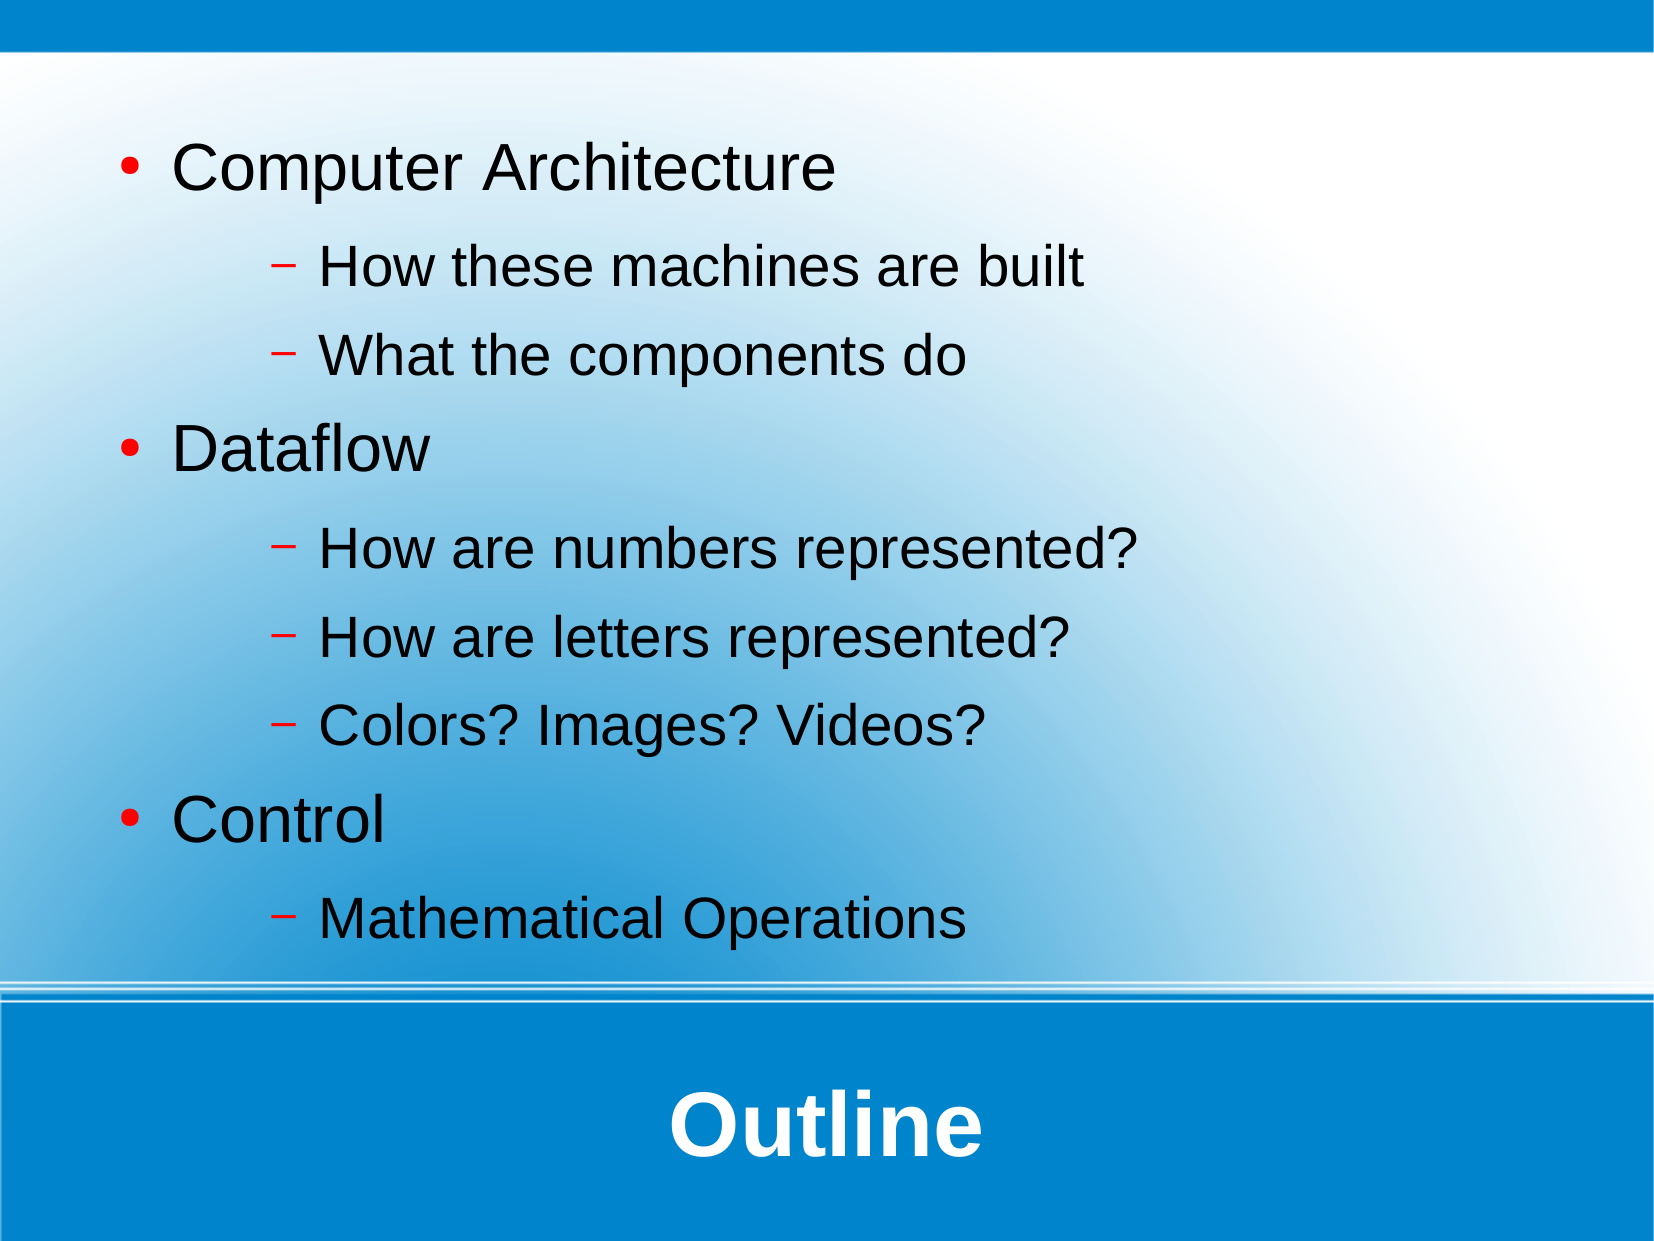

Computer Architecture
How these machines are built
What the components do
Dataflow
How are numbers represented?
How are letters represented?
Colors? Images? Videos?
Control
Mathematical Operations
# Outline